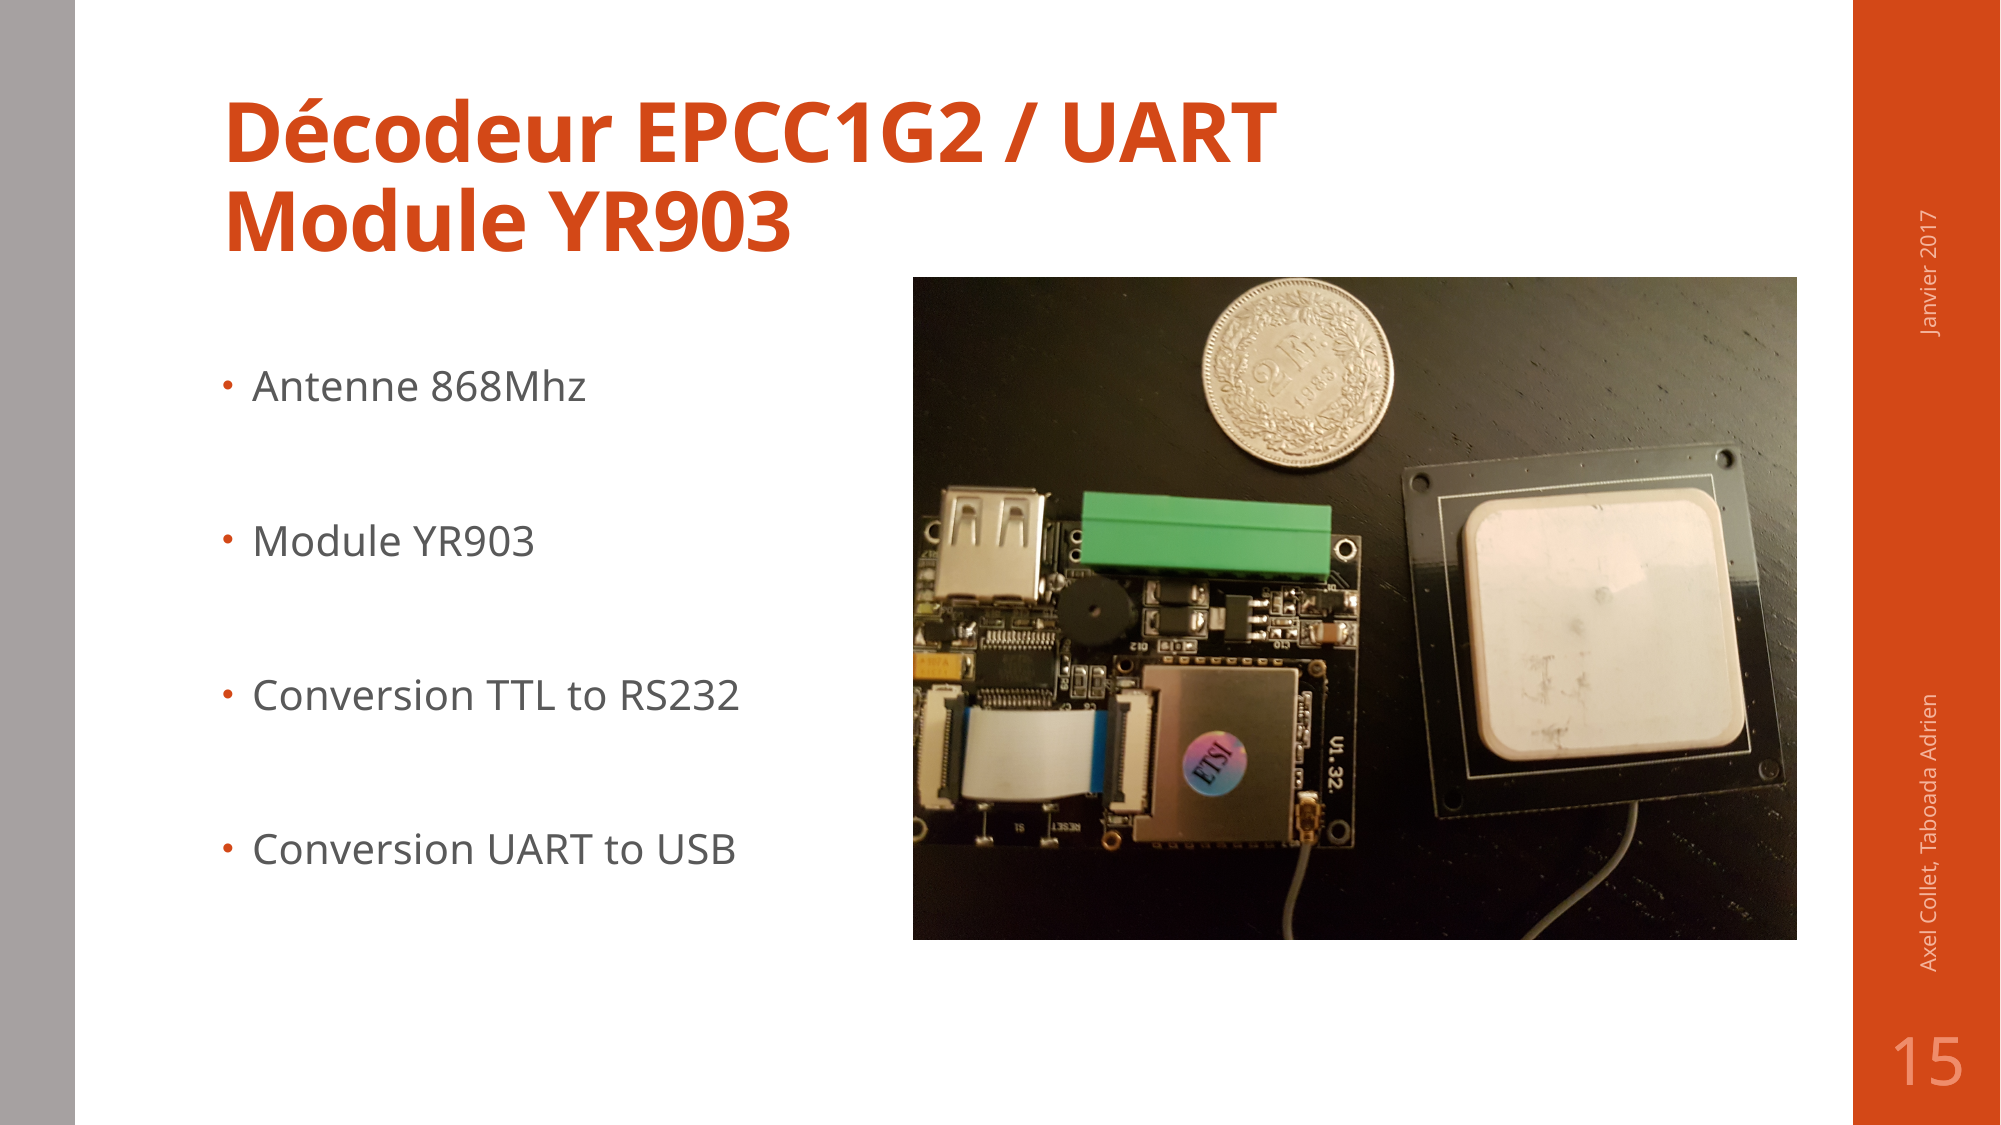

# Décodeur EPCC1G2 / UART Module YR903
Janvier 2017
Antenne 868Mhz
Module YR903
Conversion TTL to RS232
Conversion UART to USB
Axel Collet, Taboada Adrien